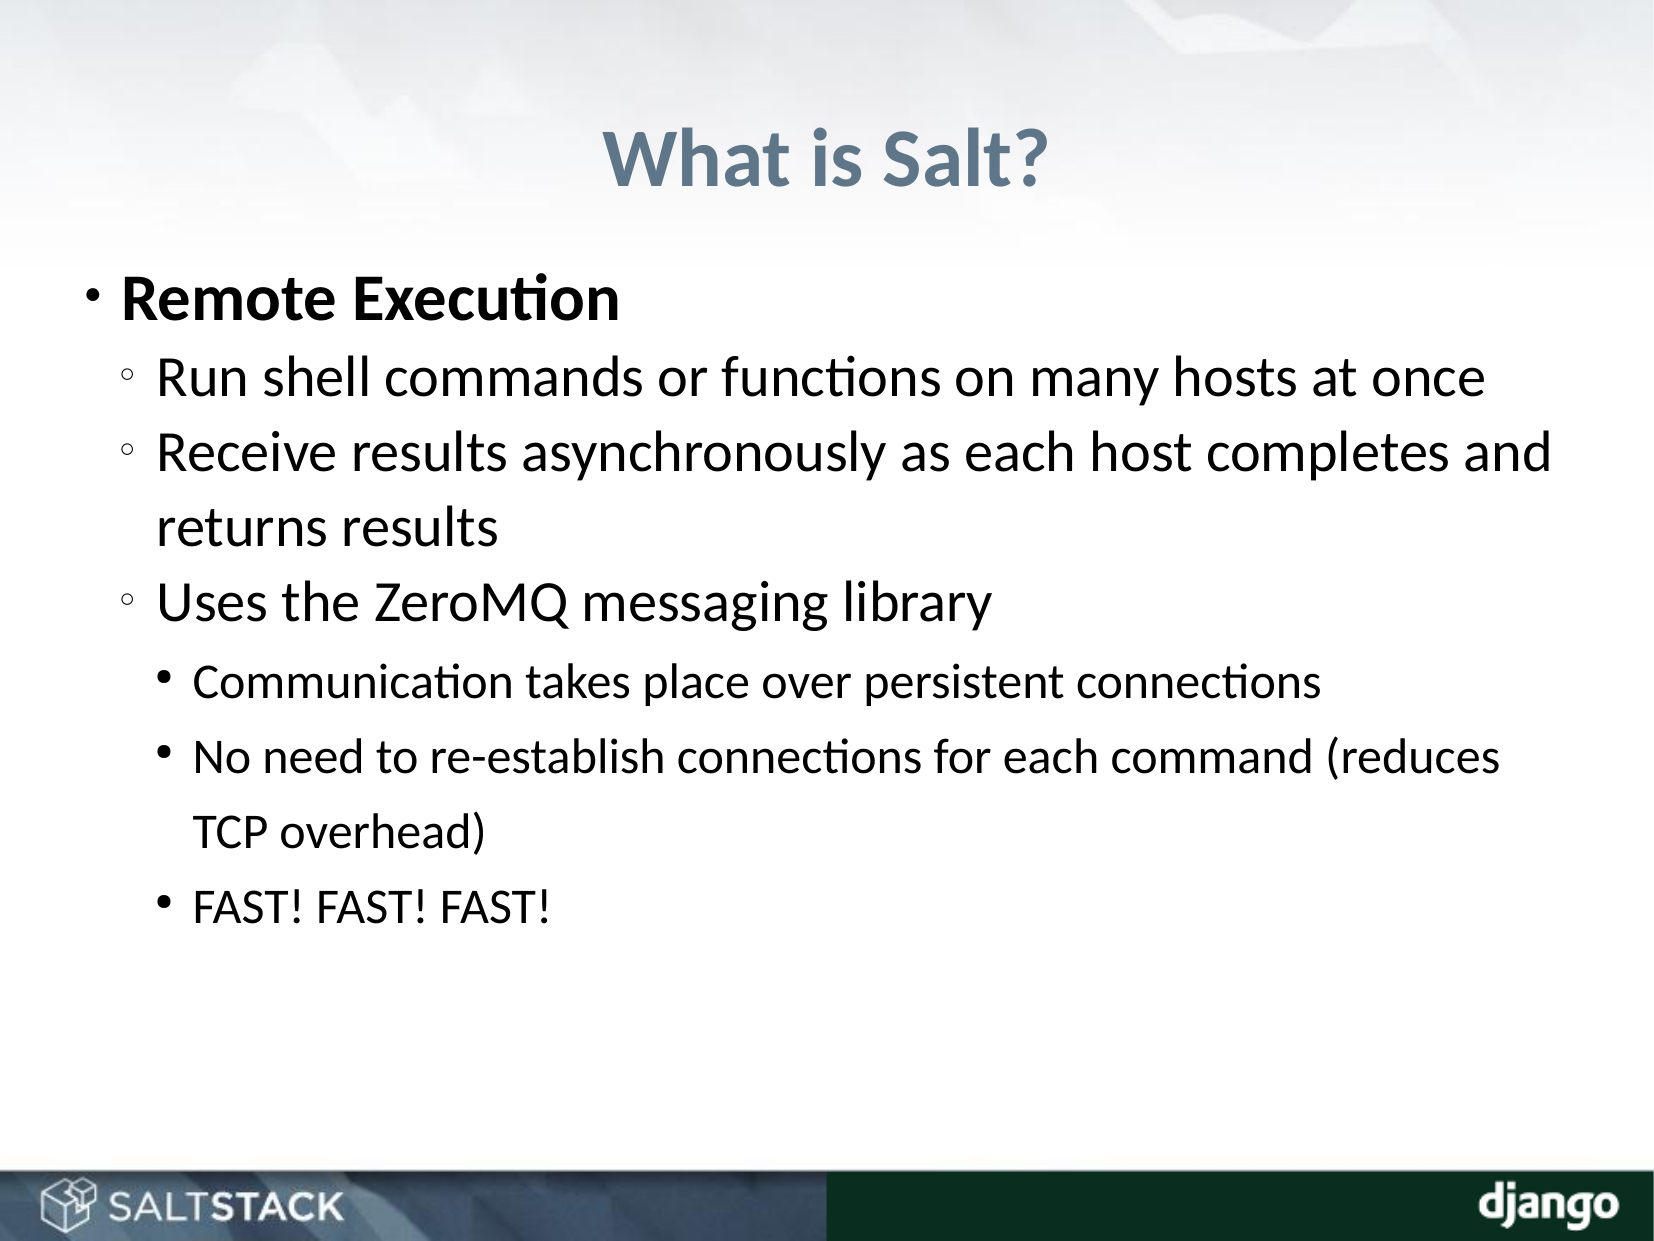

What is Salt?
Remote Execution
Run shell commands or functions on many hosts at once
Receive results asynchronously as each host completes and returns results
Uses the ZeroMQ messaging library
Communication takes place over persistent connections
No need to re-establish connections for each command (reduces TCP overhead)
FAST! FAST! FAST!